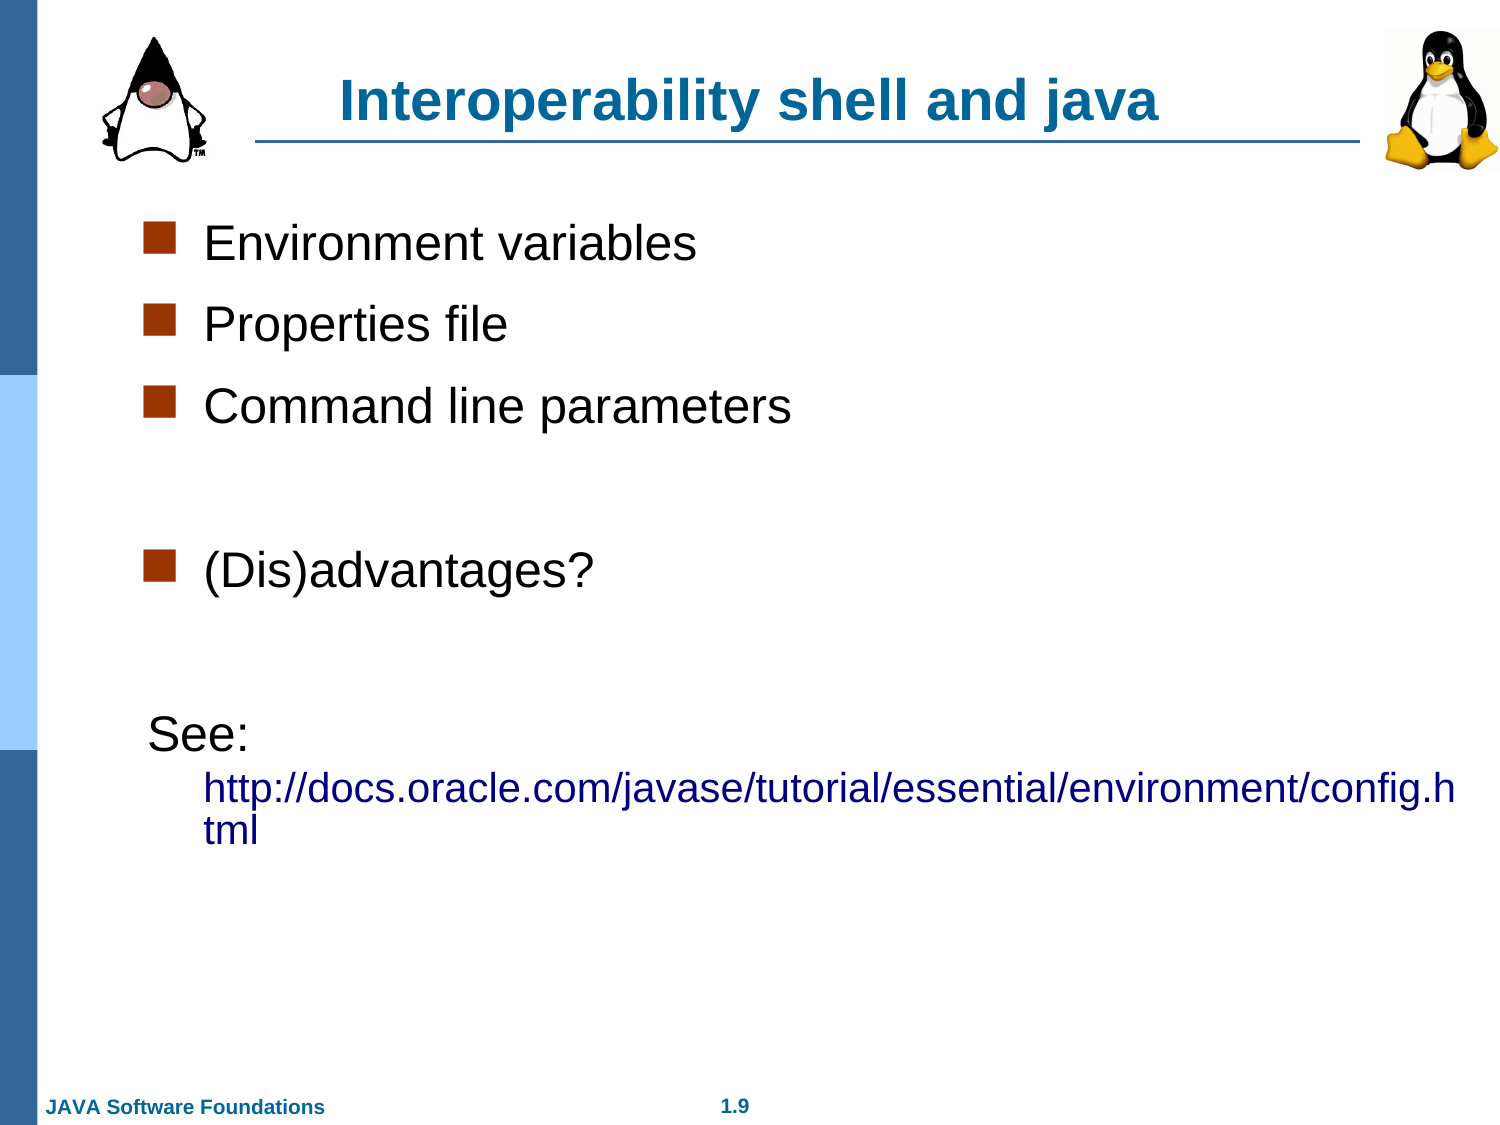

# Interoperability shell and java
Environment variables
Properties file
Command line parameters
(Dis)advantages?
See: http://docs.oracle.com/javase/tutorial/essential/environment/config.html